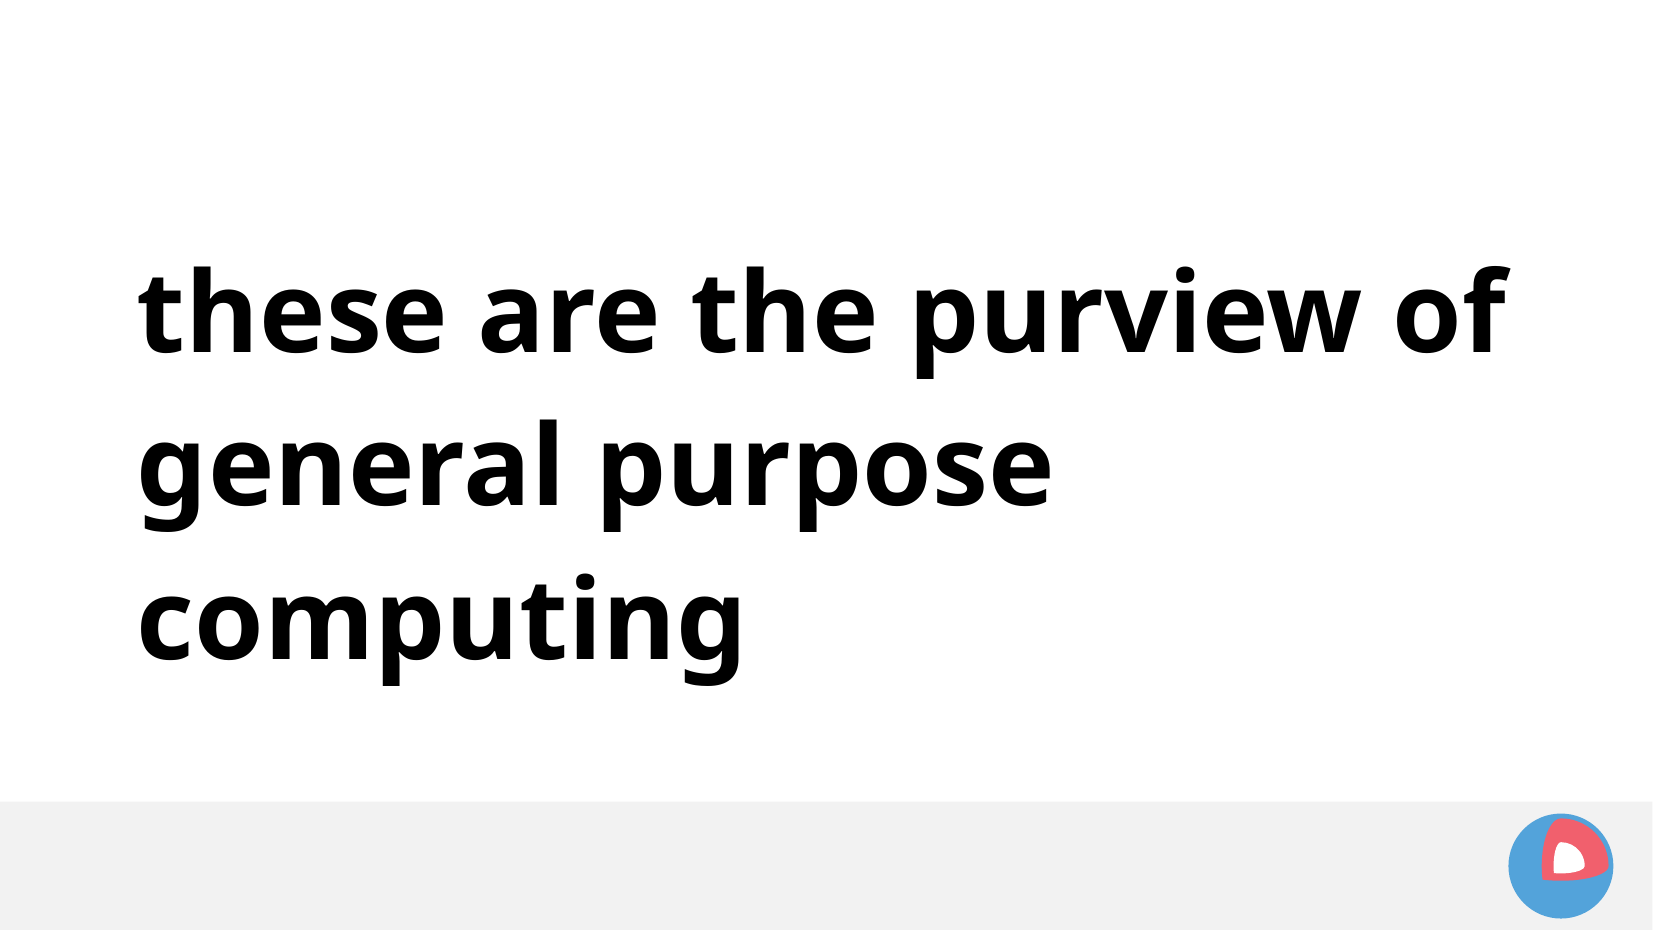

these are the purview of
general purpose
computing